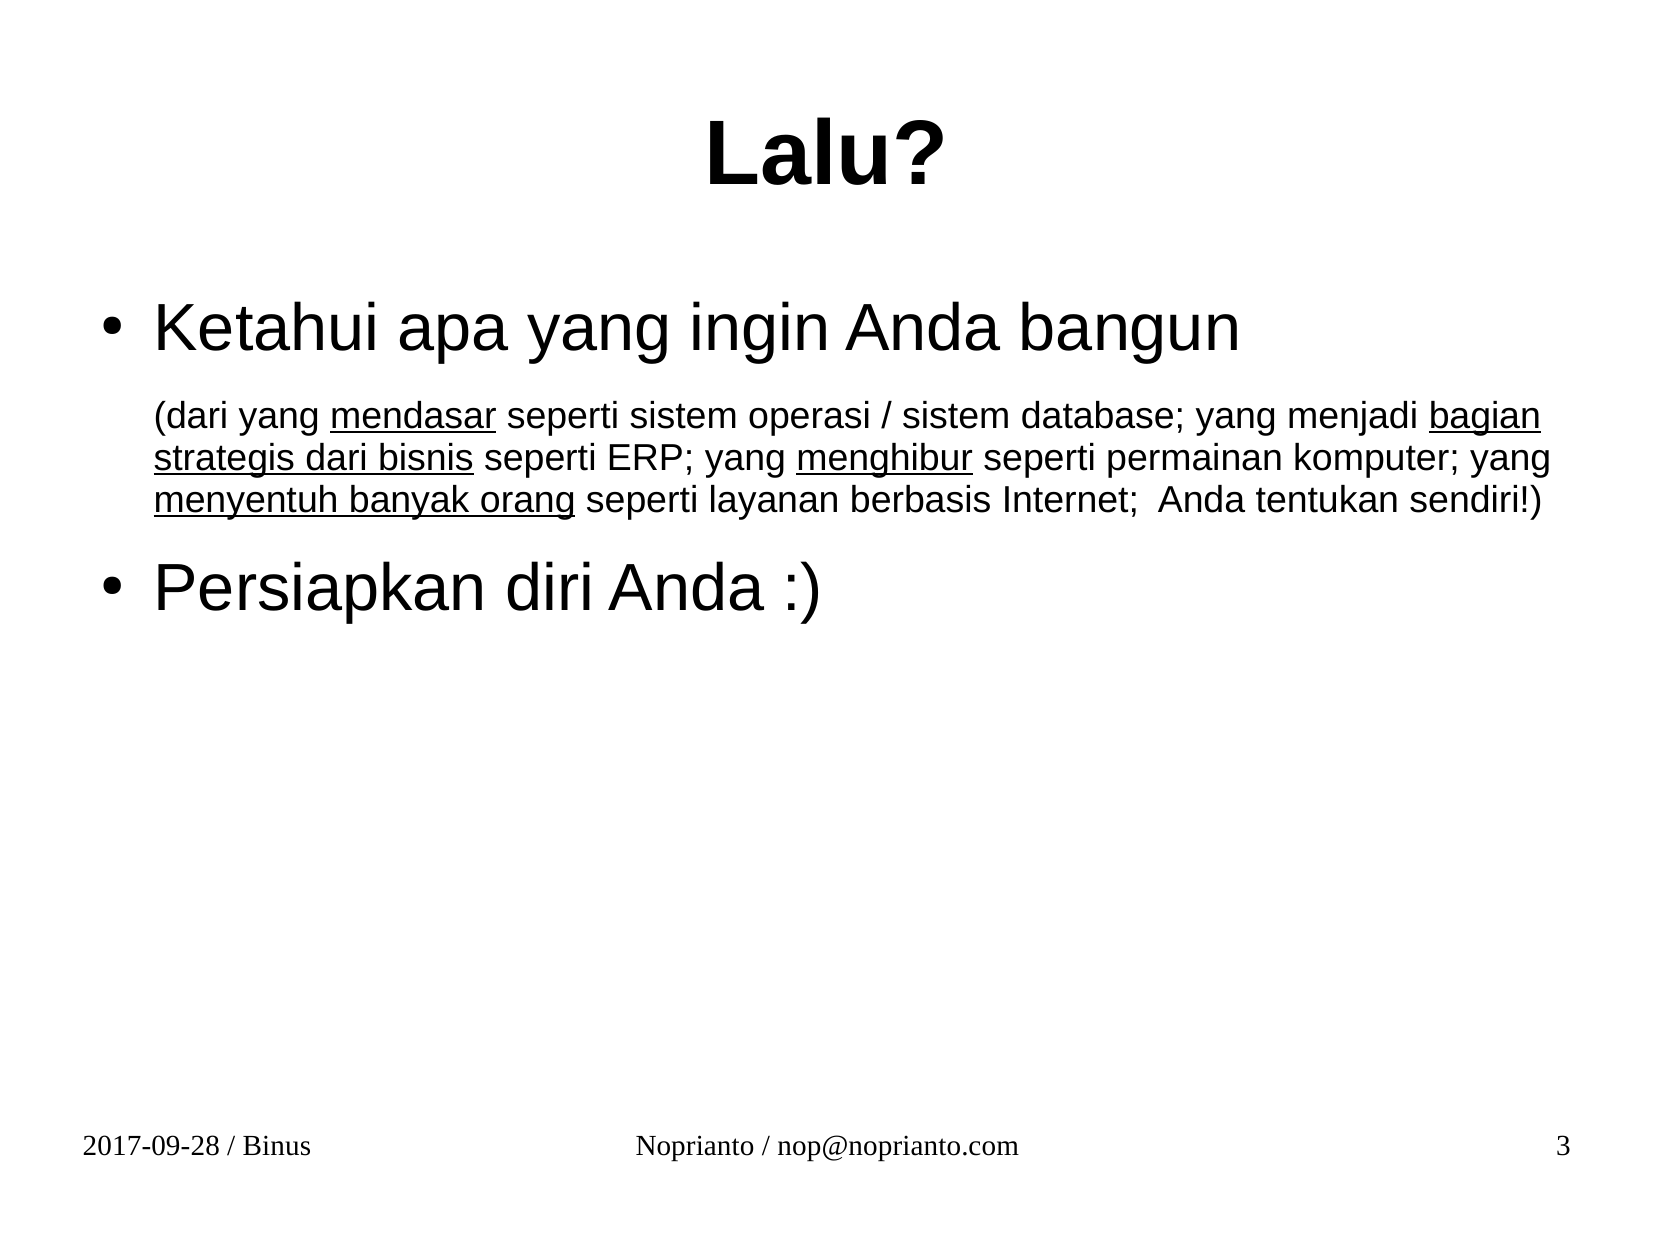

# Lalu?
Ketahui apa yang ingin Anda bangun
(dari yang mendasar seperti sistem operasi / sistem database; yang menjadi bagian strategis dari bisnis seperti ERP; yang menghibur seperti permainan komputer; yang menyentuh banyak orang seperti layanan berbasis Internet; Anda tentukan sendiri!)
Persiapkan diri Anda :)
2017-09-28 / Binus
Noprianto / nop@noprianto.com
3